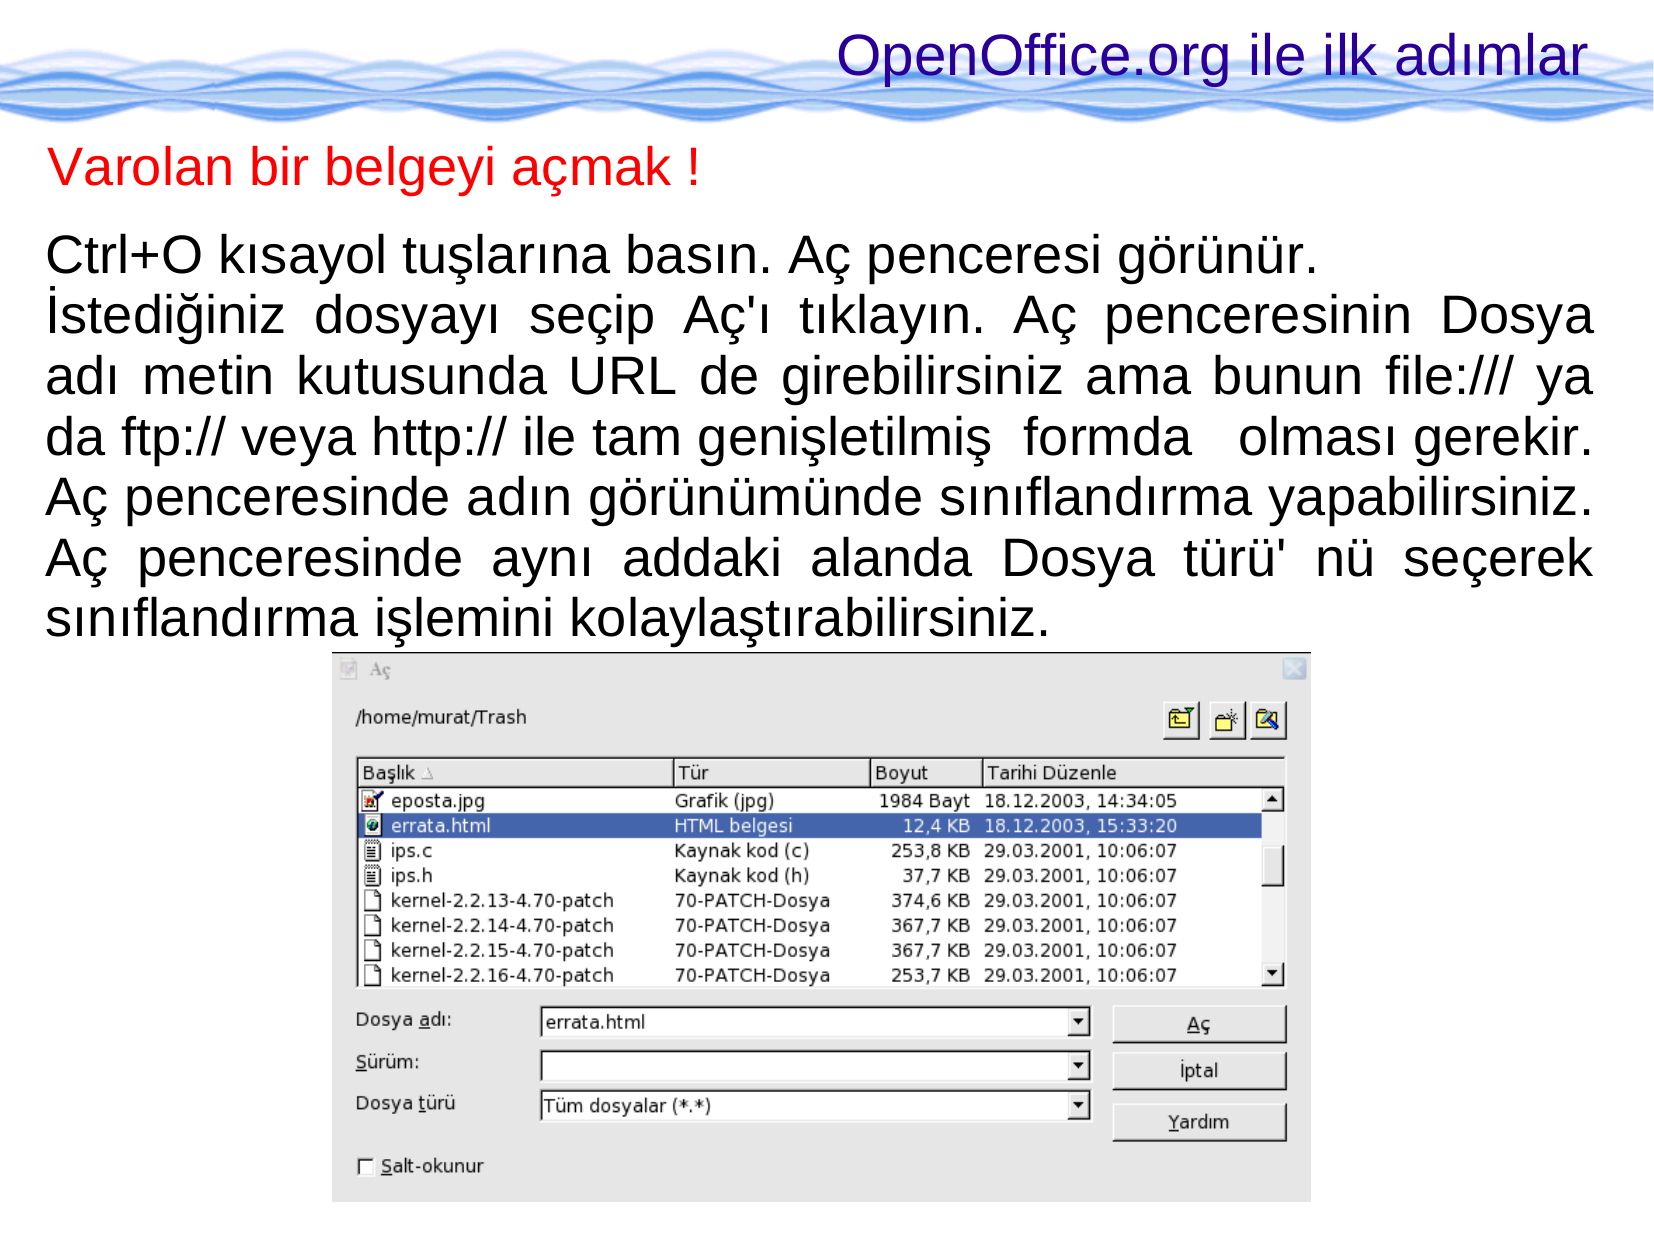

OpenOffice.org ile ilk adımlar
Varolan bir belgeyi açmak !
Ctrl+O kısayol tuşlarına basın. Aç penceresi görünür.
İstediğiniz dosyayı seçip Aç'ı tıklayın. Aç penceresinin Dosya adı metin kutusunda URL de girebilirsiniz ama bunun file:/// ya da ftp:// veya http:// ile tam genişletilmiş formda olması gerekir.
Aç penceresinde adın görünümünde sınıflandırma yapabilirsiniz. Aç penceresinde aynı addaki alanda Dosya türü' nü seçerek sınıflandırma işlemini kolaylaştırabilirsiniz.